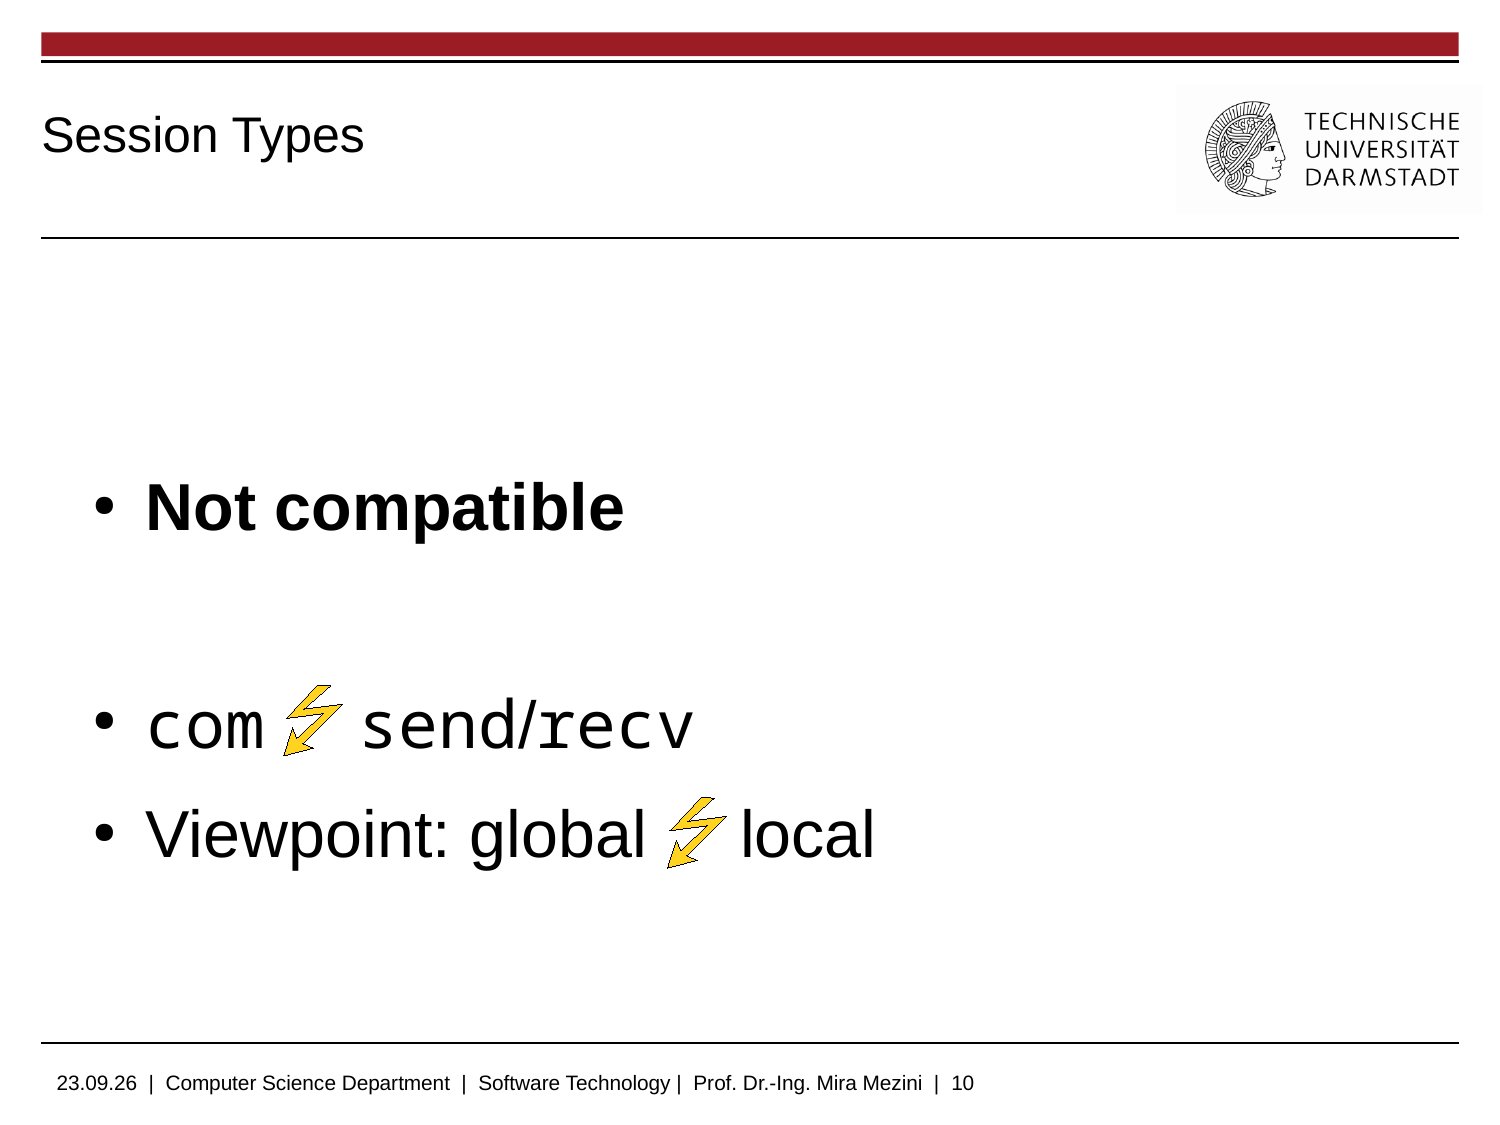

# Session Types
Not compatible
com send/recv
Viewpoint: global local